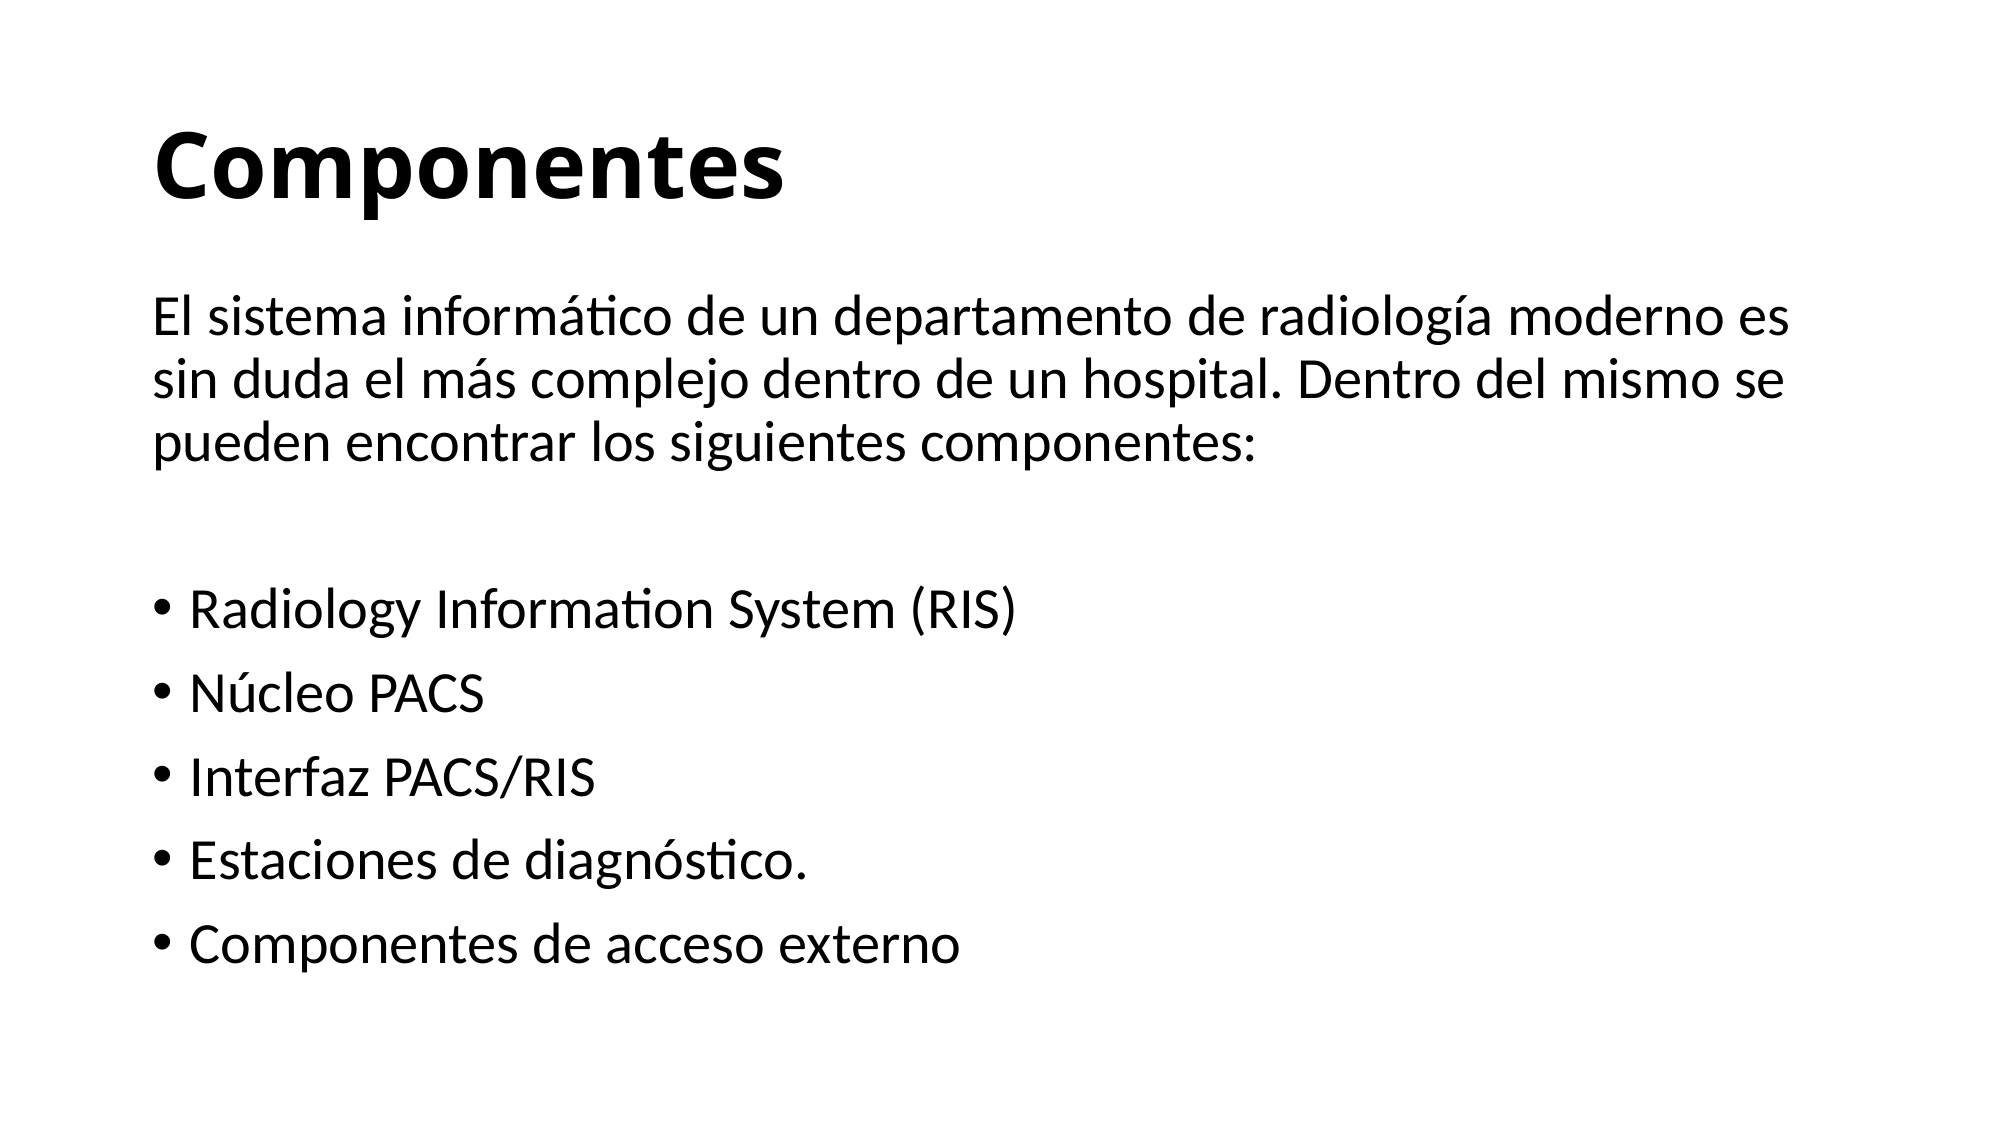

# Componentes
El sistema informático de un departamento de radiología moderno es sin duda el más complejo dentro de un hospital. Dentro del mismo se pueden encontrar los siguientes componentes:
Radiology Information System (RIS)
Núcleo PACS
Interfaz PACS/RIS
Estaciones de diagnóstico.
Componentes de acceso externo